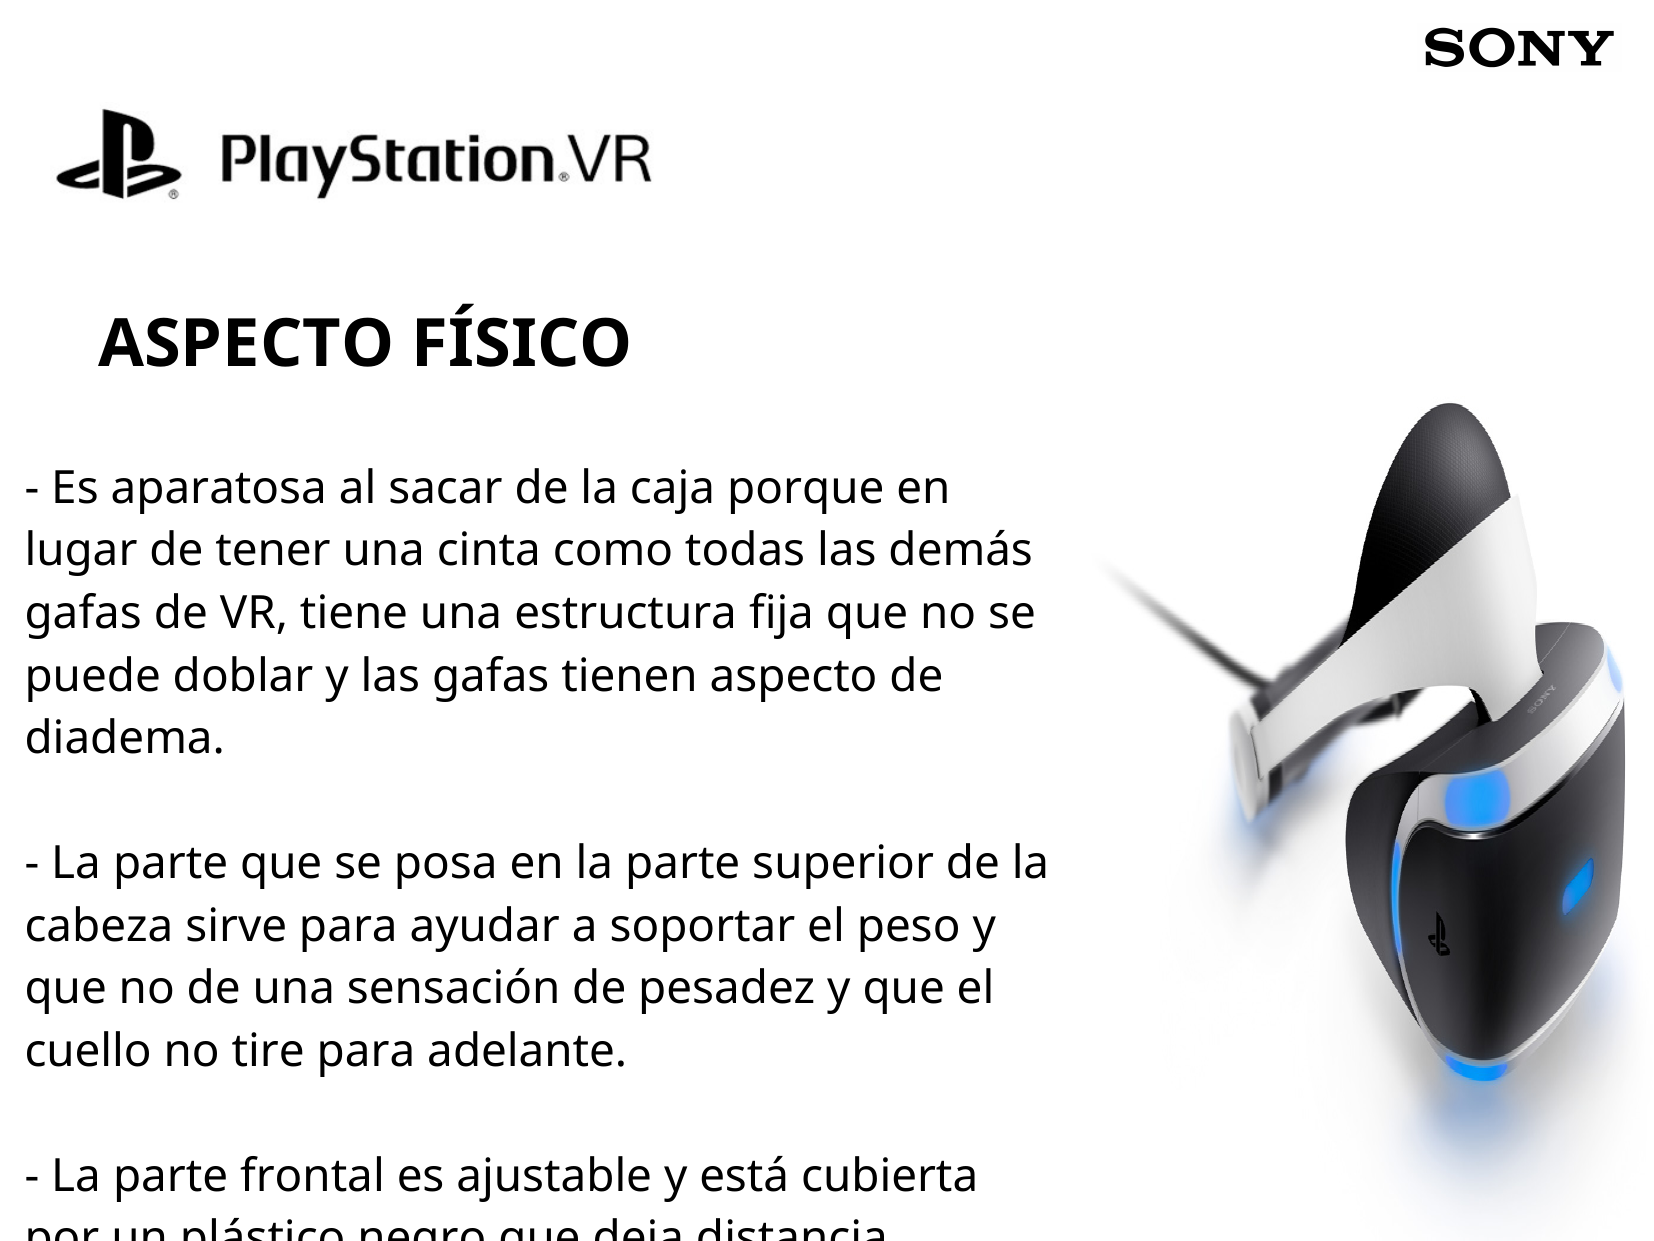

# ASPECTO FÍSICO
- Es aparatosa al sacar de la caja porque en lugar de tener una cinta como todas las demás gafas de VR, tiene una estructura fija que no se puede doblar y las gafas tienen aspecto de diadema.
- La parte que se posa en la parte superior de la cabeza sirve para ayudar a soportar el peso y que no de una sensación de pesadez y que el cuello no tire para adelante.
- La parte frontal es ajustable y está cubierta por un plástico negro que deja distancia